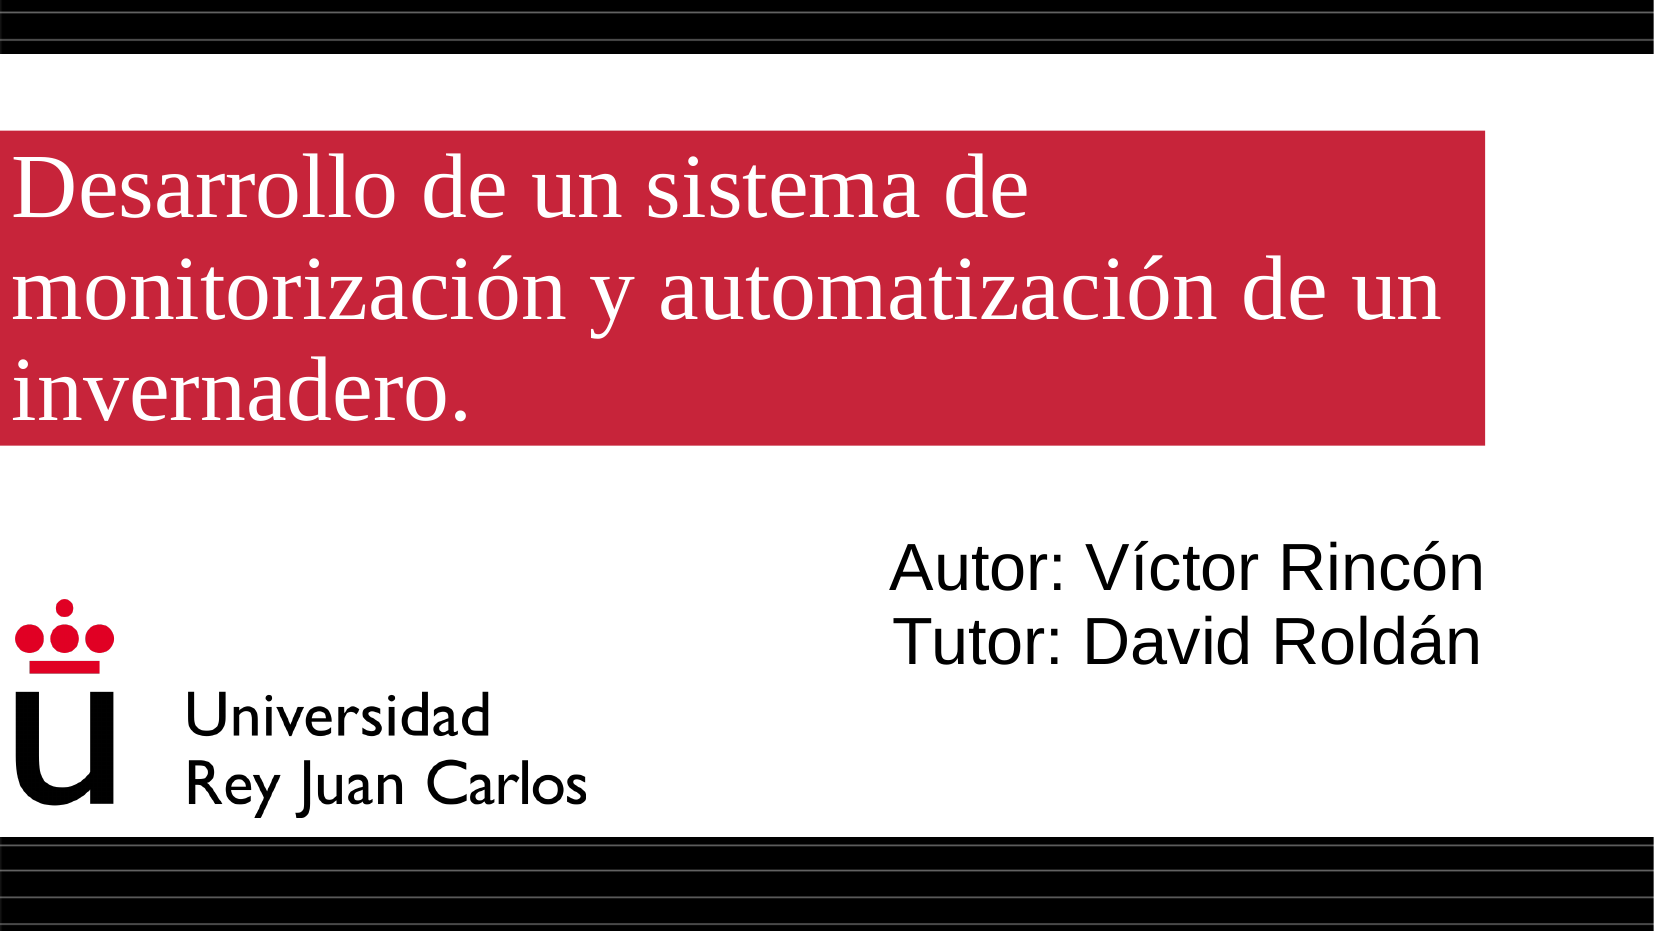

# Desarrollo de un sistema de monitorización y automatización de un invernadero.
Autor: Víctor Rincón
Tutor: David Roldán